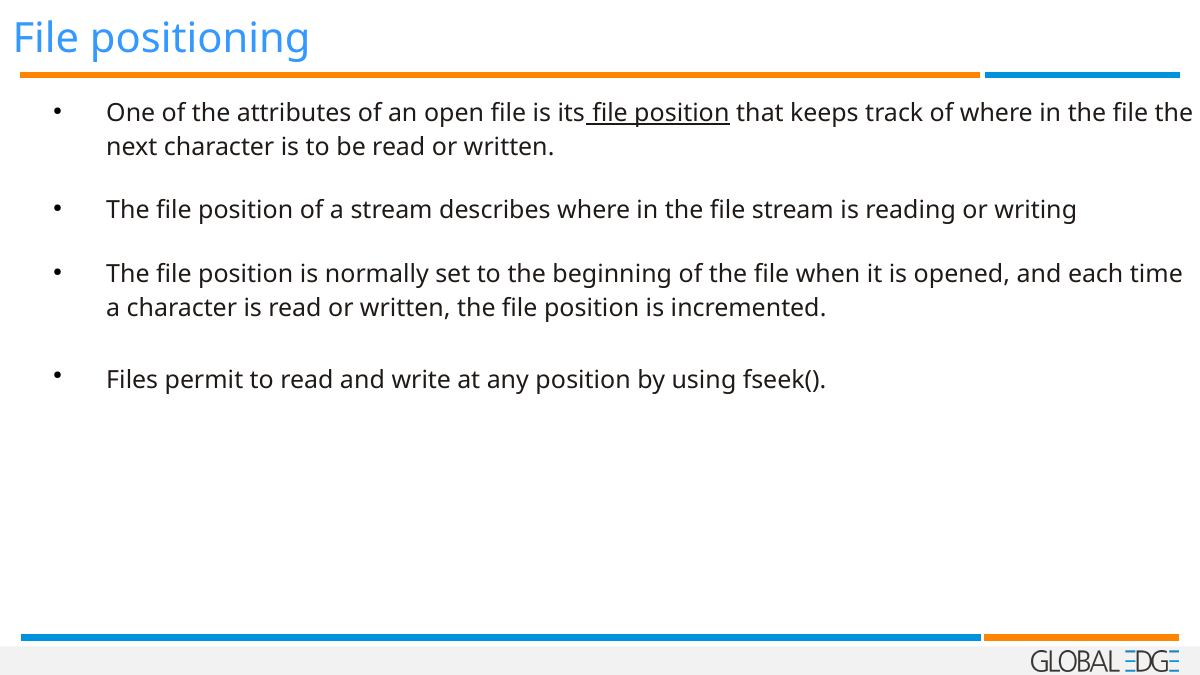

# File positioning
One of the attributes of an open file is its file position that keeps track of where in the file the next character is to be read or written.
The file position of a stream describes where in the file stream is reading or writing
The file position is normally set to the beginning of the file when it is opened, and each time a character is read or written, the file position is incremented.
Files permit to read and write at any position by using fseek().